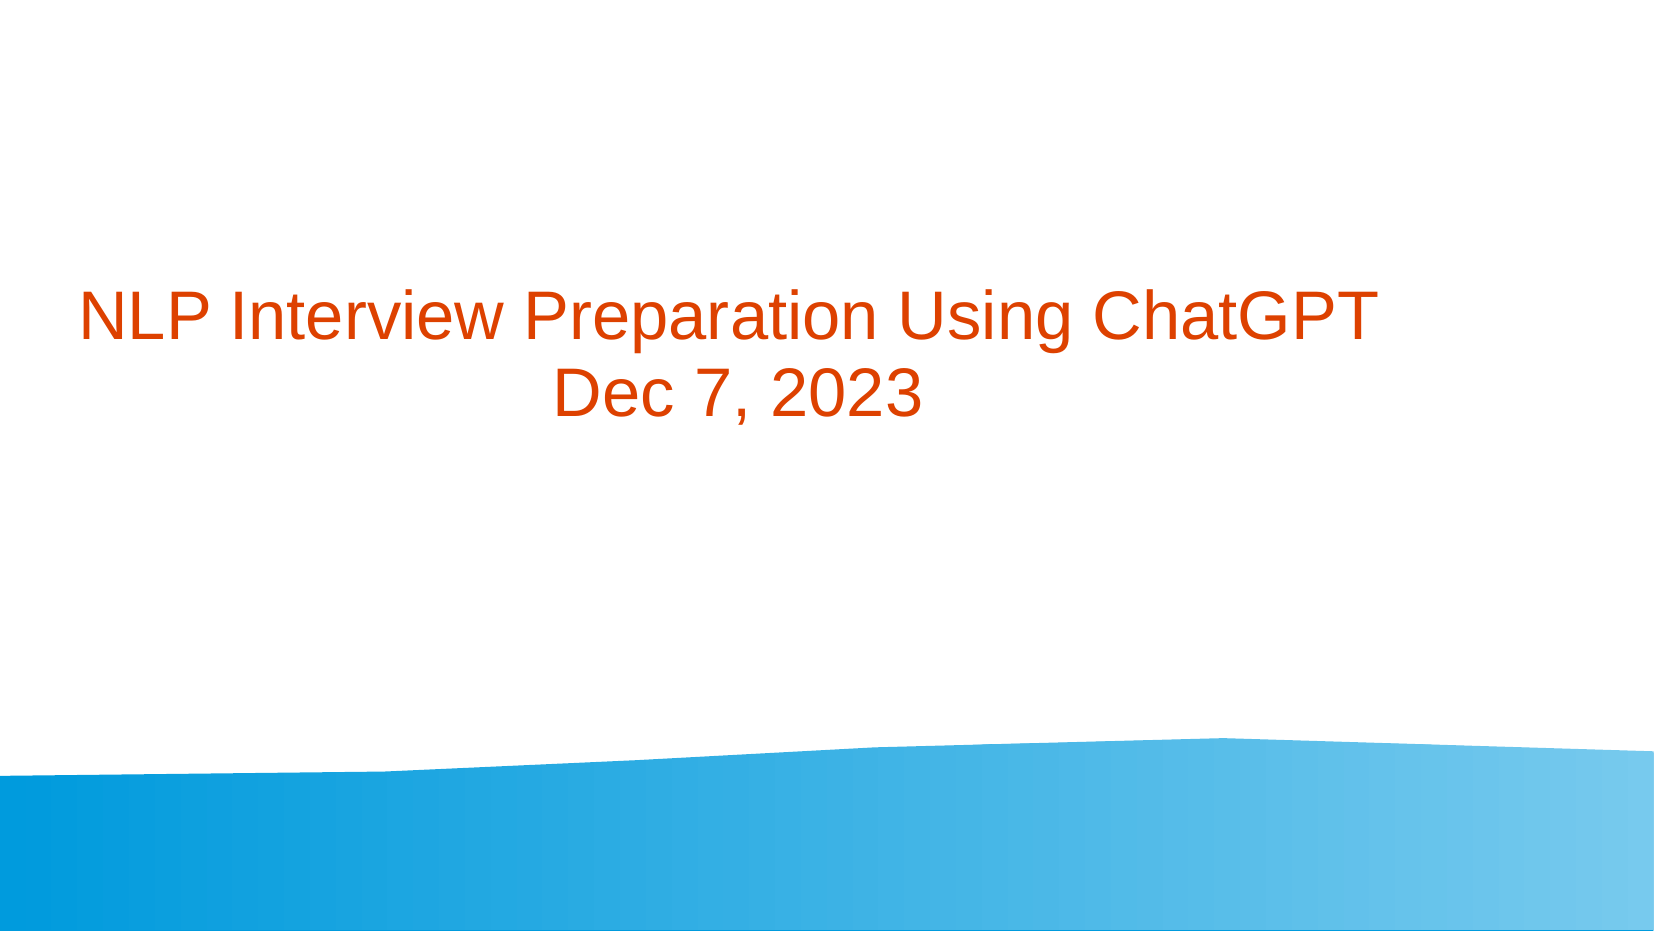

# NLP Interview Preparation Using ChatGPT Dec 7, 2023